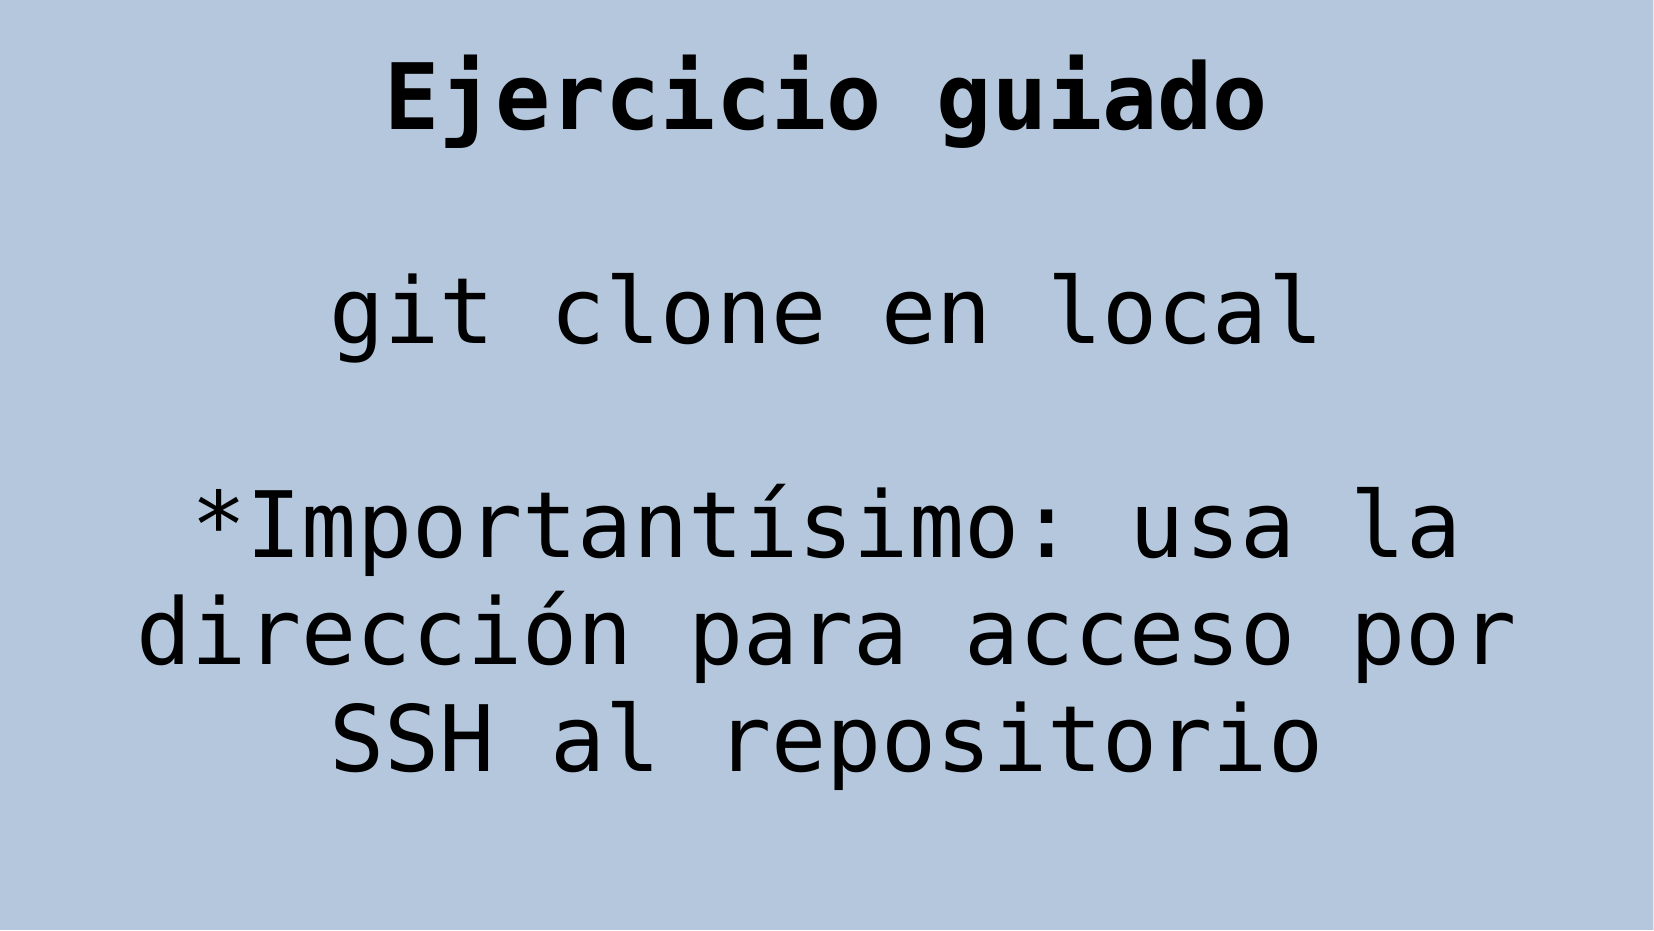

# Ejercicio guiado git clone en local *Importantísimo: usa la dirección para acceso por SSH al repositorio